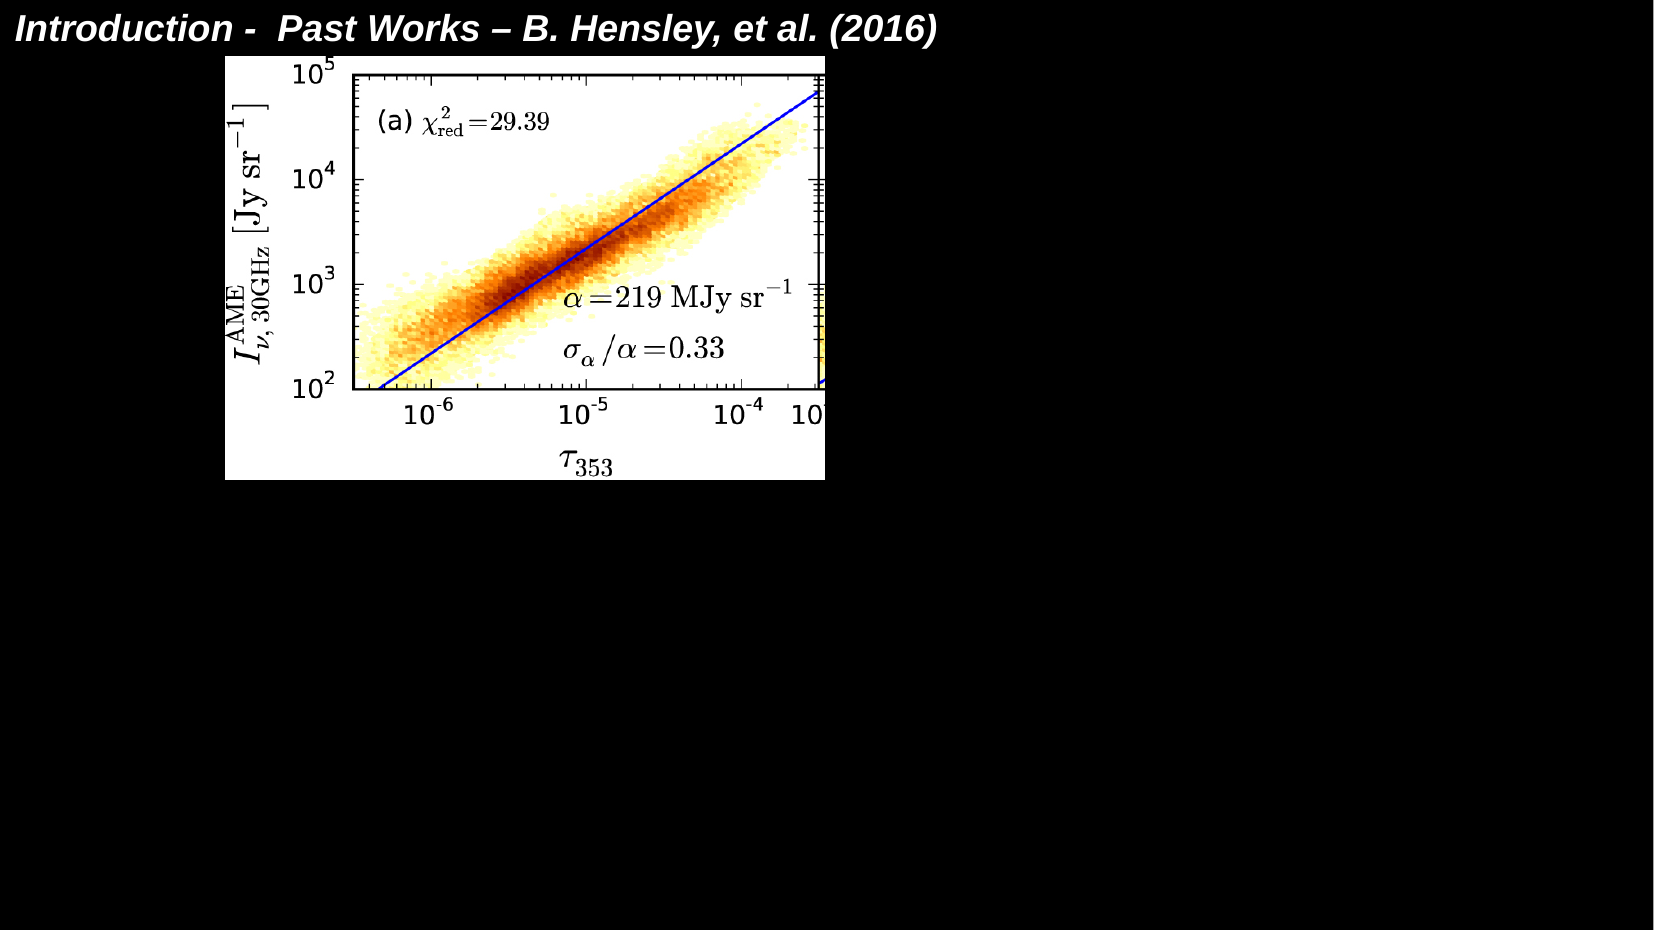

Introduction - Past Works – B. Hensley, et al. (2016)